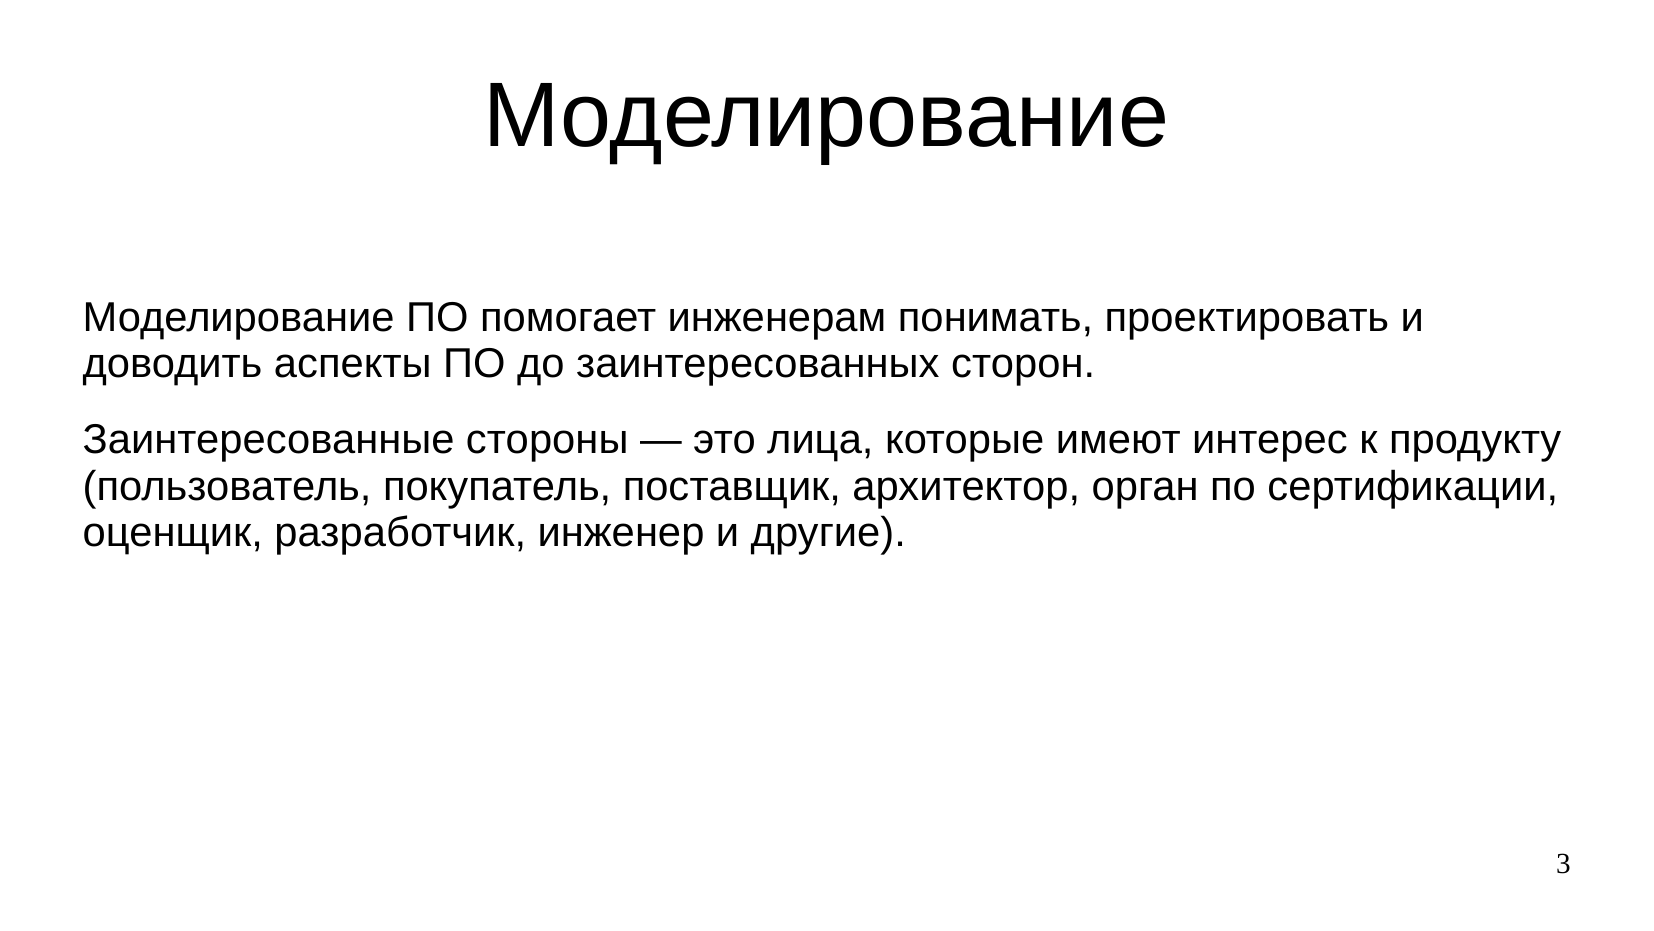

# Моделирование
Моделирование ПО помогает инженерам понимать, проектировать и доводить аспекты ПО до заинтересованных сторон.
Заинтересованные стороны — это лица, которые имеют интерес к продукту (пользователь, покупатель, поставщик, архитектор, орган по сертификации, оценщик, разработчик, инженер и другие).
3